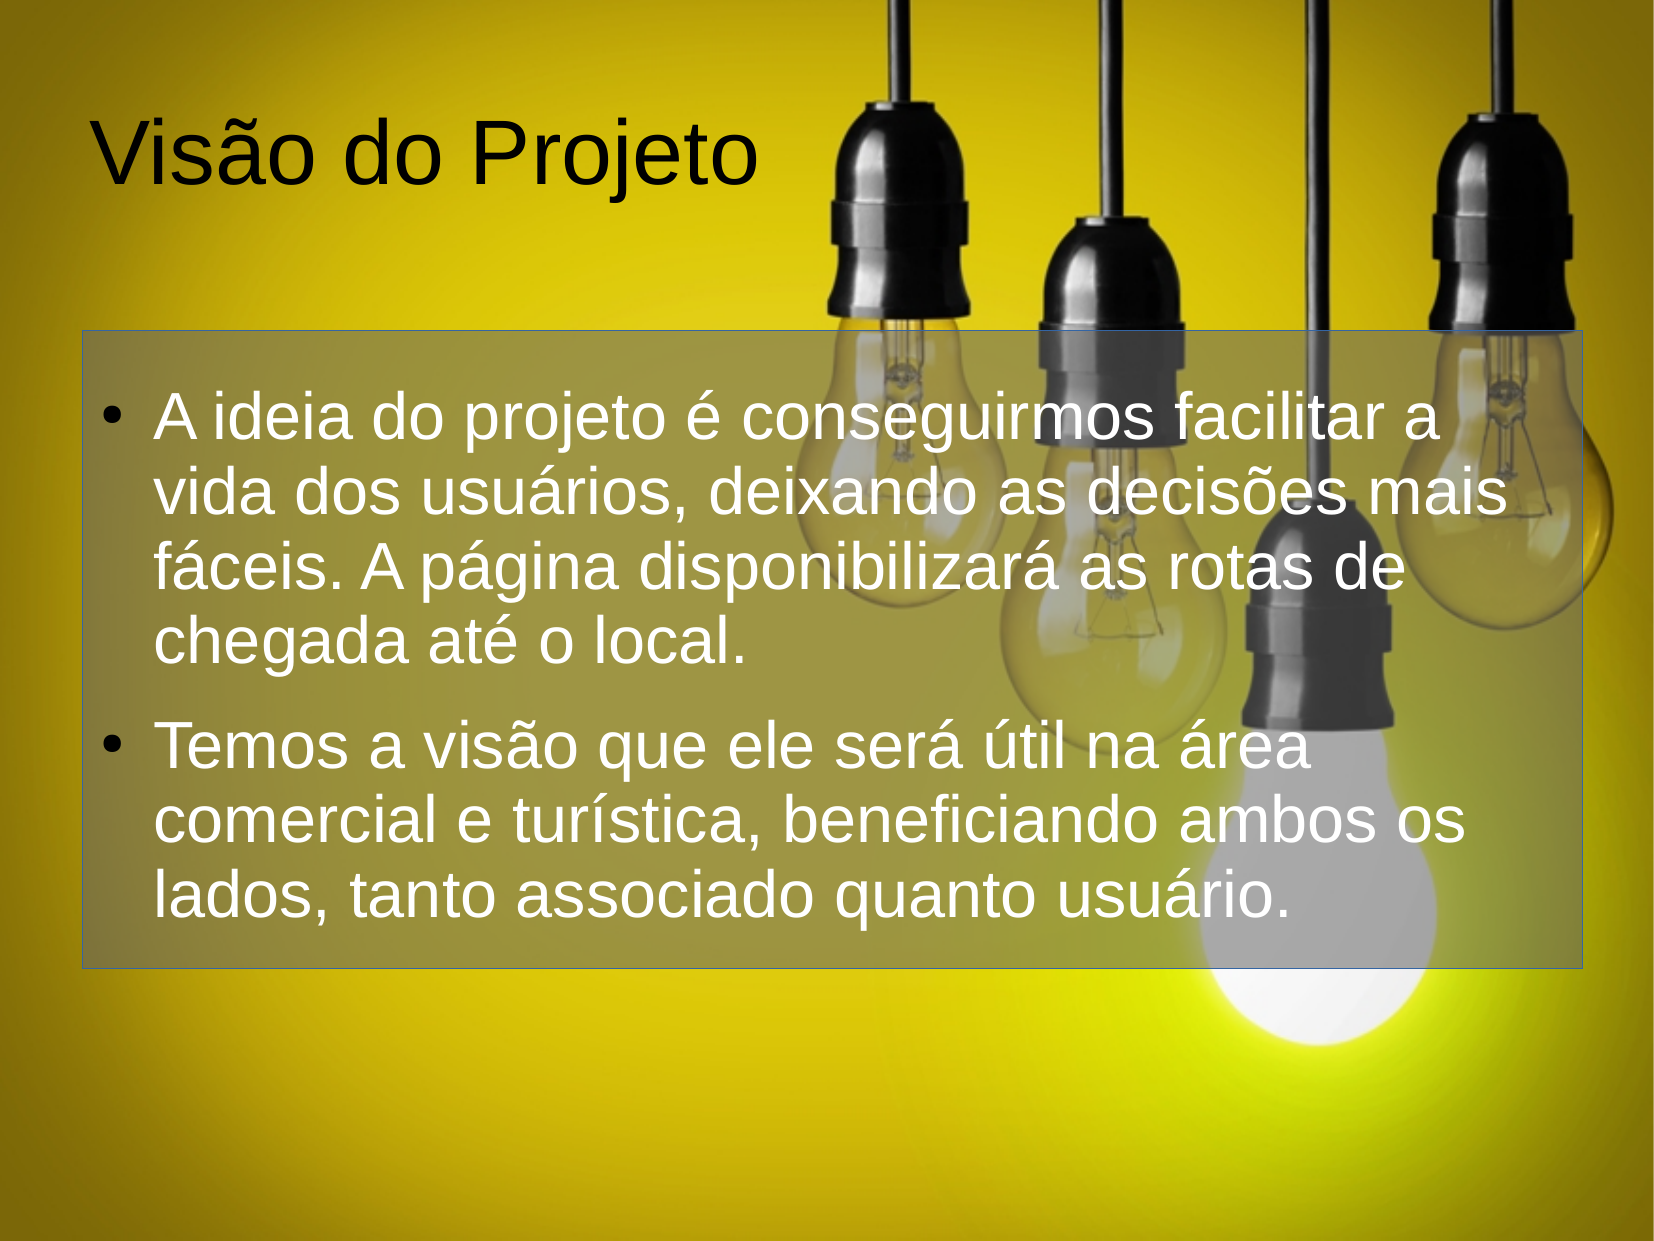

# Visão do Projeto
A ideia do projeto é conseguirmos facilitar a vida dos usuários, deixando as decisões mais fáceis. A página disponibilizará as rotas de chegada até o local.
Temos a visão que ele será útil na área comercial e turística, beneficiando ambos os lados, tanto associado quanto usuário.